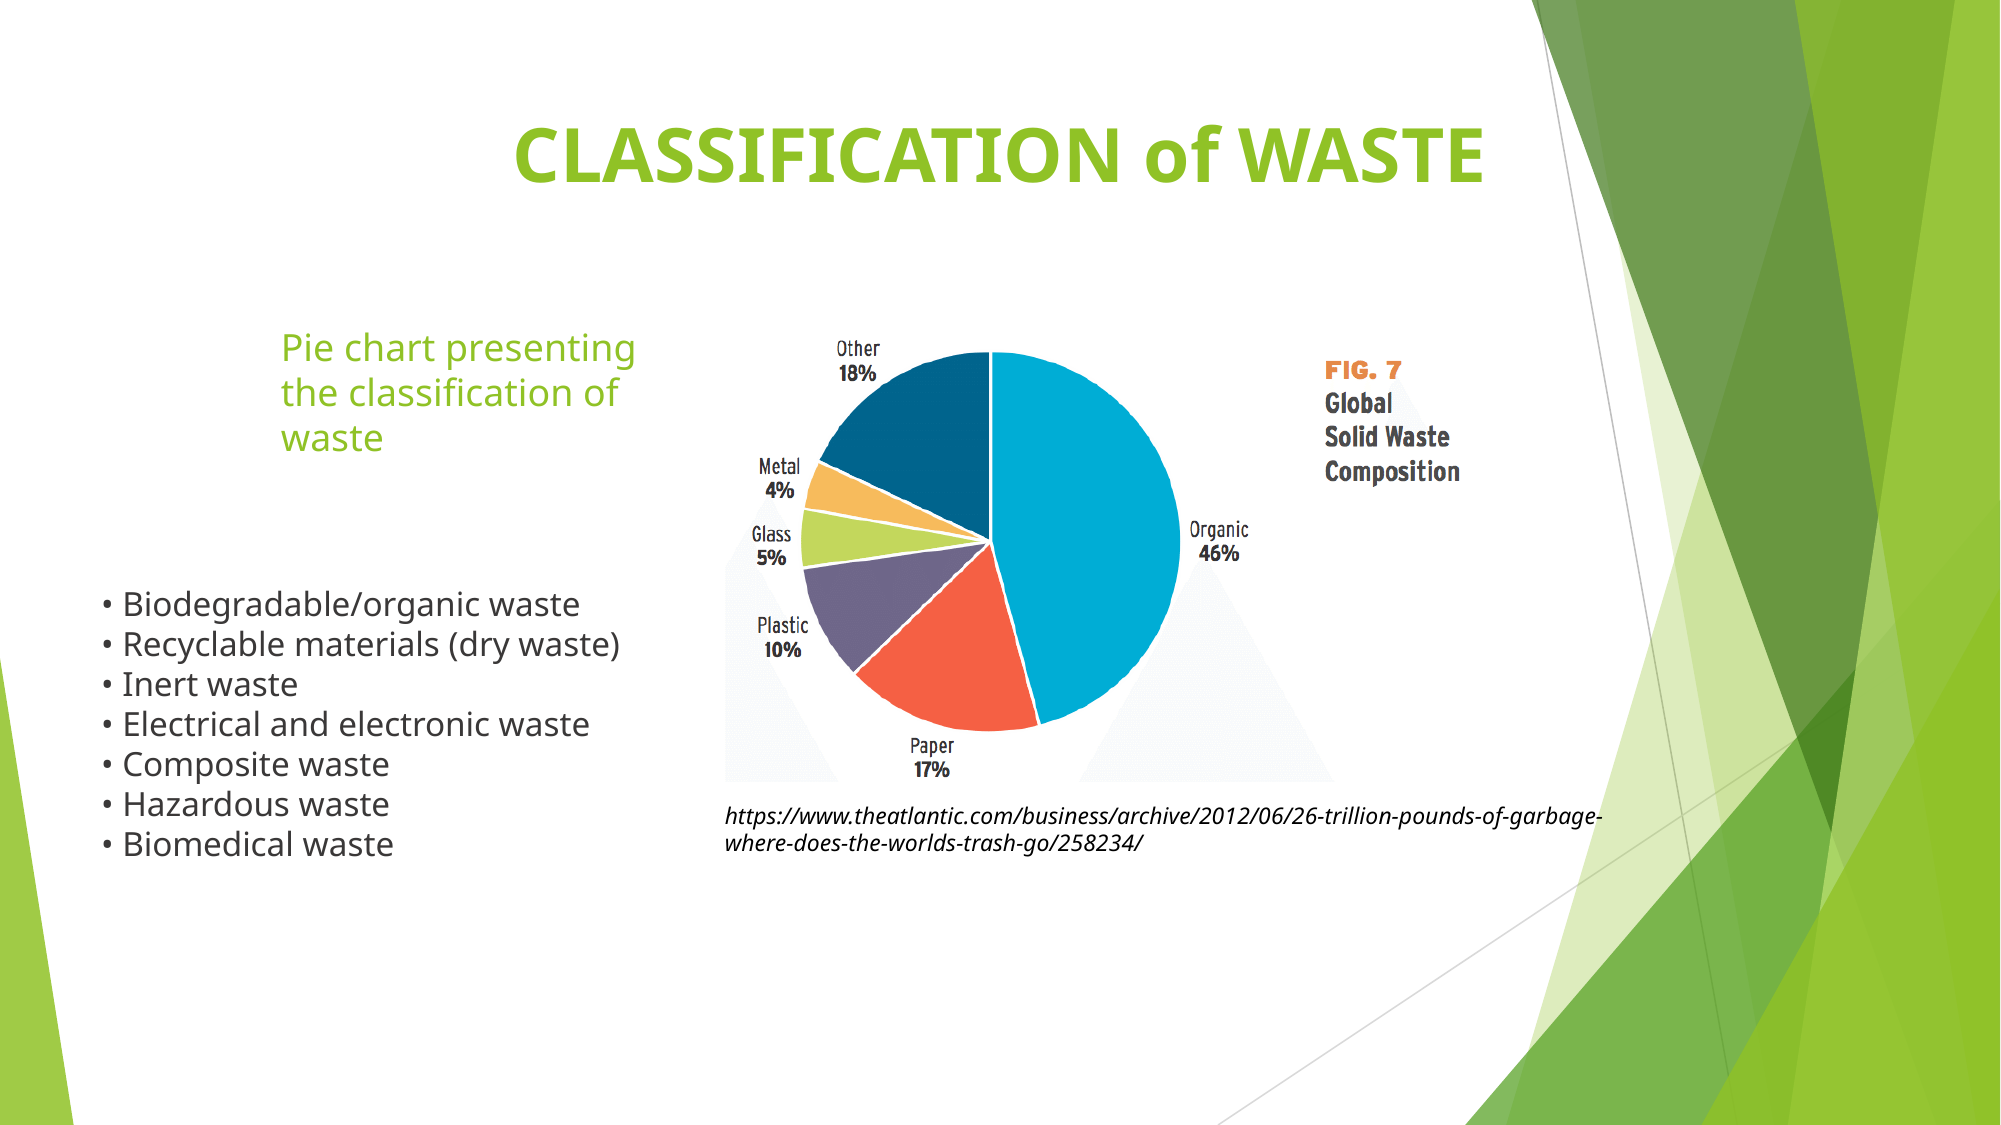

# CLASSIFICATION of WASTE
Pie chart presenting the classification of waste
• Biodegradable/organic waste
• Recyclable materials (dry waste)
• Inert waste
• Electrical and electronic waste
• Composite waste
• Hazardous waste
• Biomedical waste
https://www.theatlantic.com/business/archive/2012/06/26-trillion-pounds-of-garbage-where-does-the-worlds-trash-go/258234/